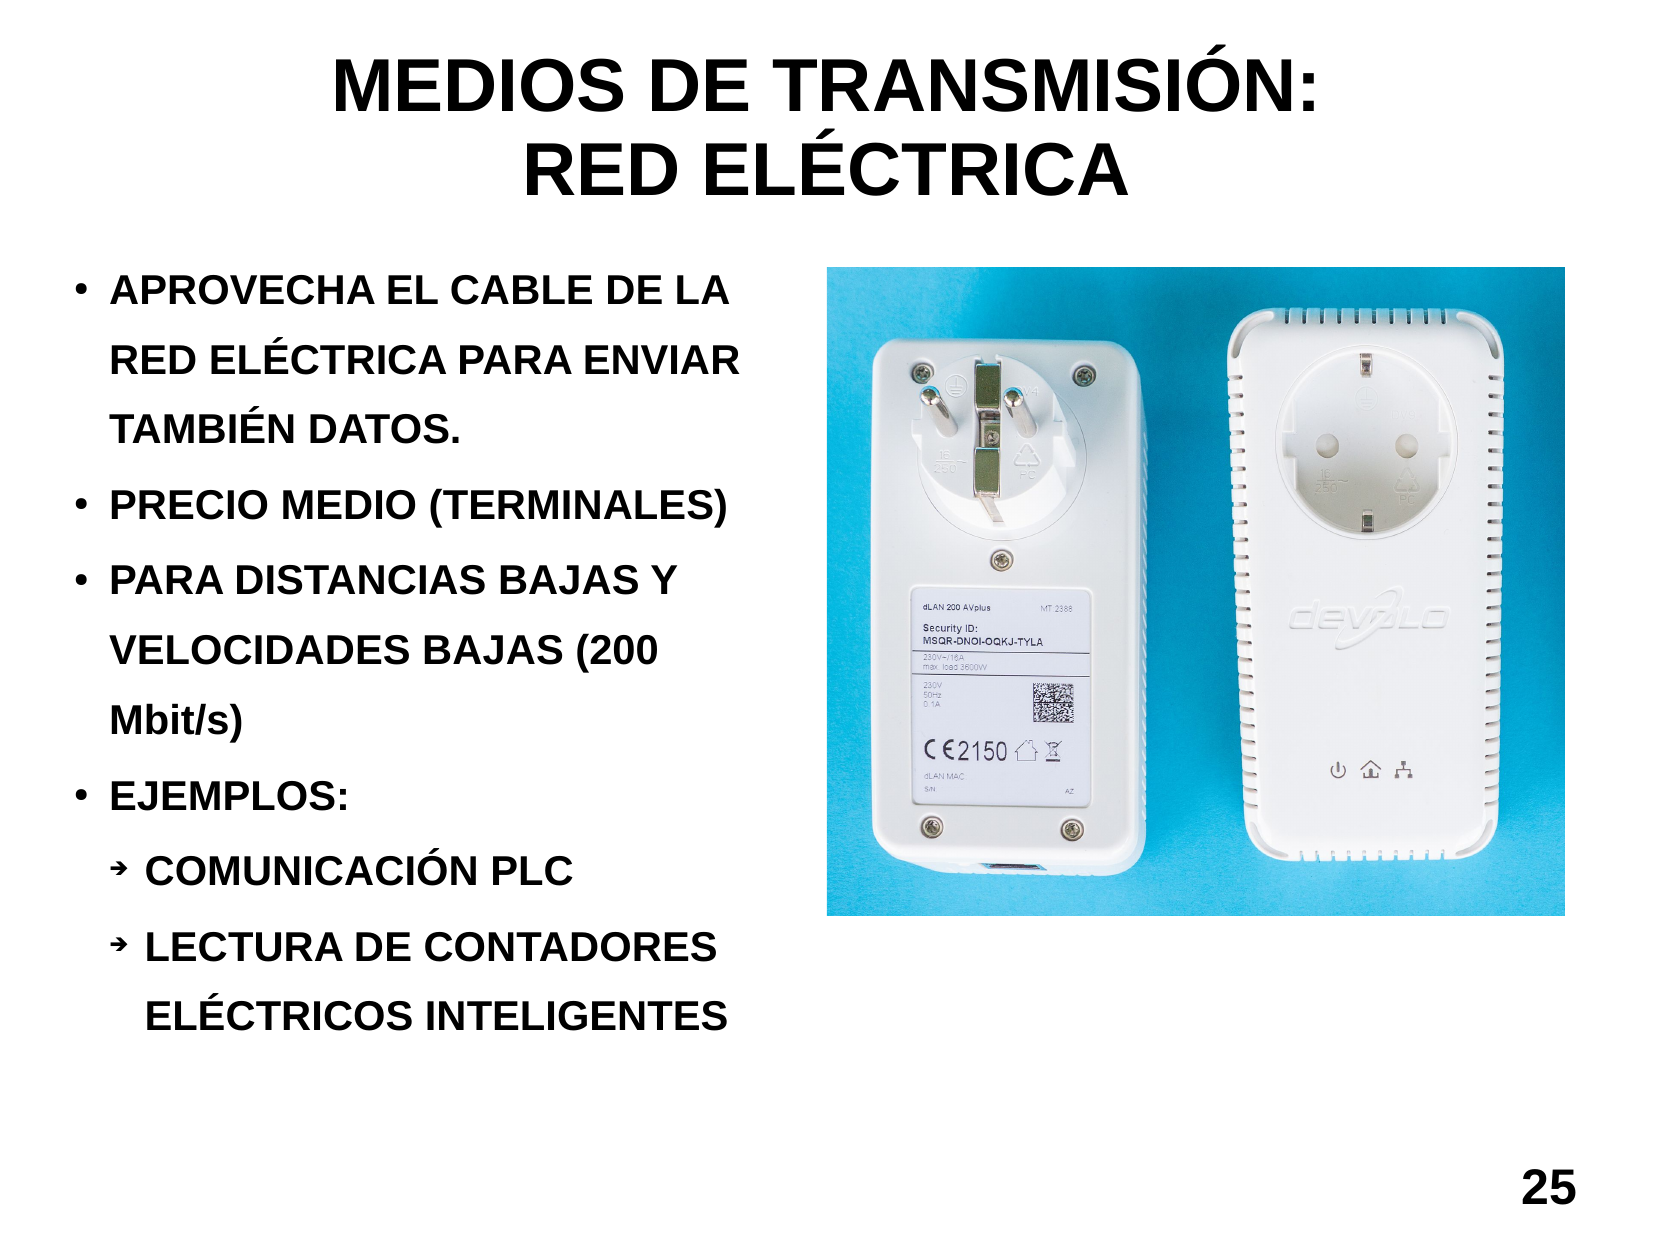

# MEDIOS DE TRANSMISIÓN: RED ELÉCTRICA
APROVECHA EL CABLE DE LA RED ELÉCTRICA PARA ENVIAR TAMBIÉN DATOS.
PRECIO MEDIO (TERMINALES)
PARA DISTANCIAS BAJAS Y VELOCIDADES BAJAS (200 Mbit/s)
EJEMPLOS:
COMUNICACIÓN PLC
LECTURA DE CONTADORES ELÉCTRICOS INTELIGENTES